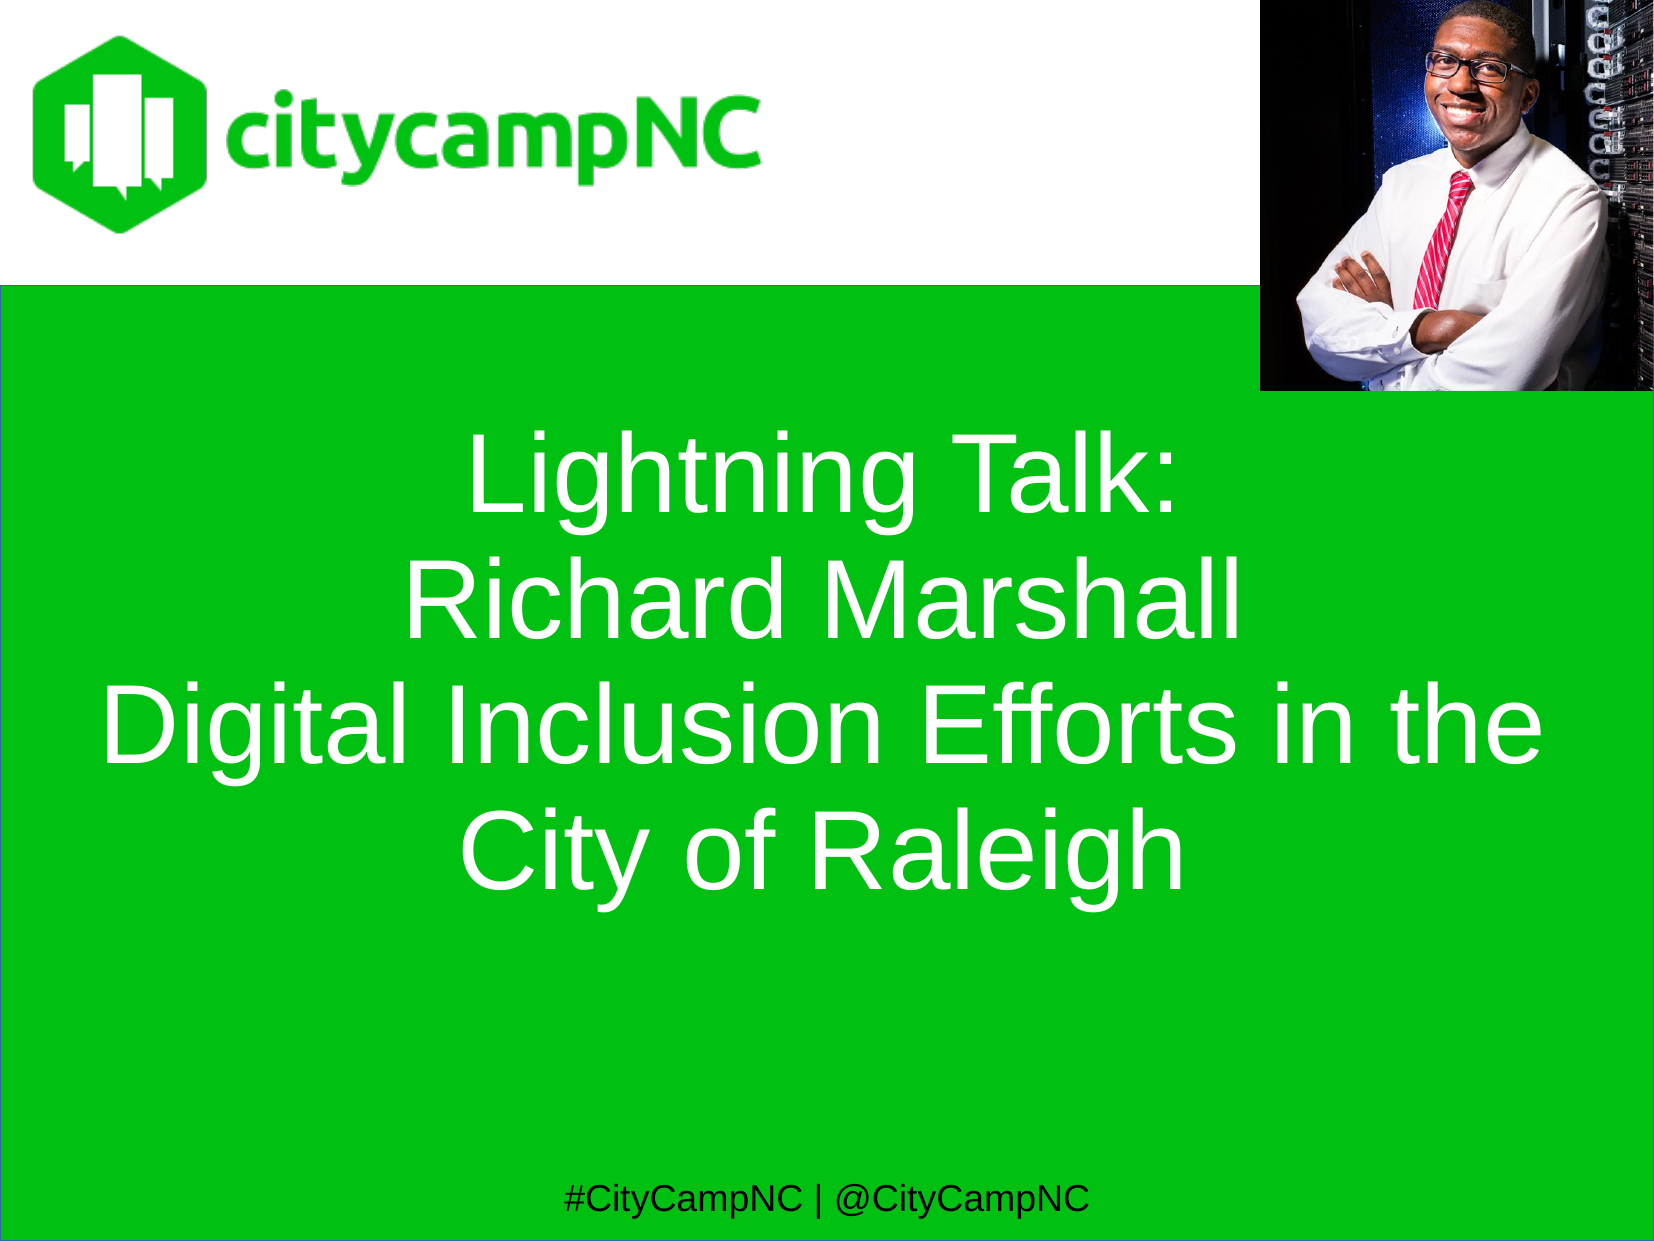

# Lightning Talk:
Richard Marshall
Digital Inclusion Efforts in the City of Raleigh